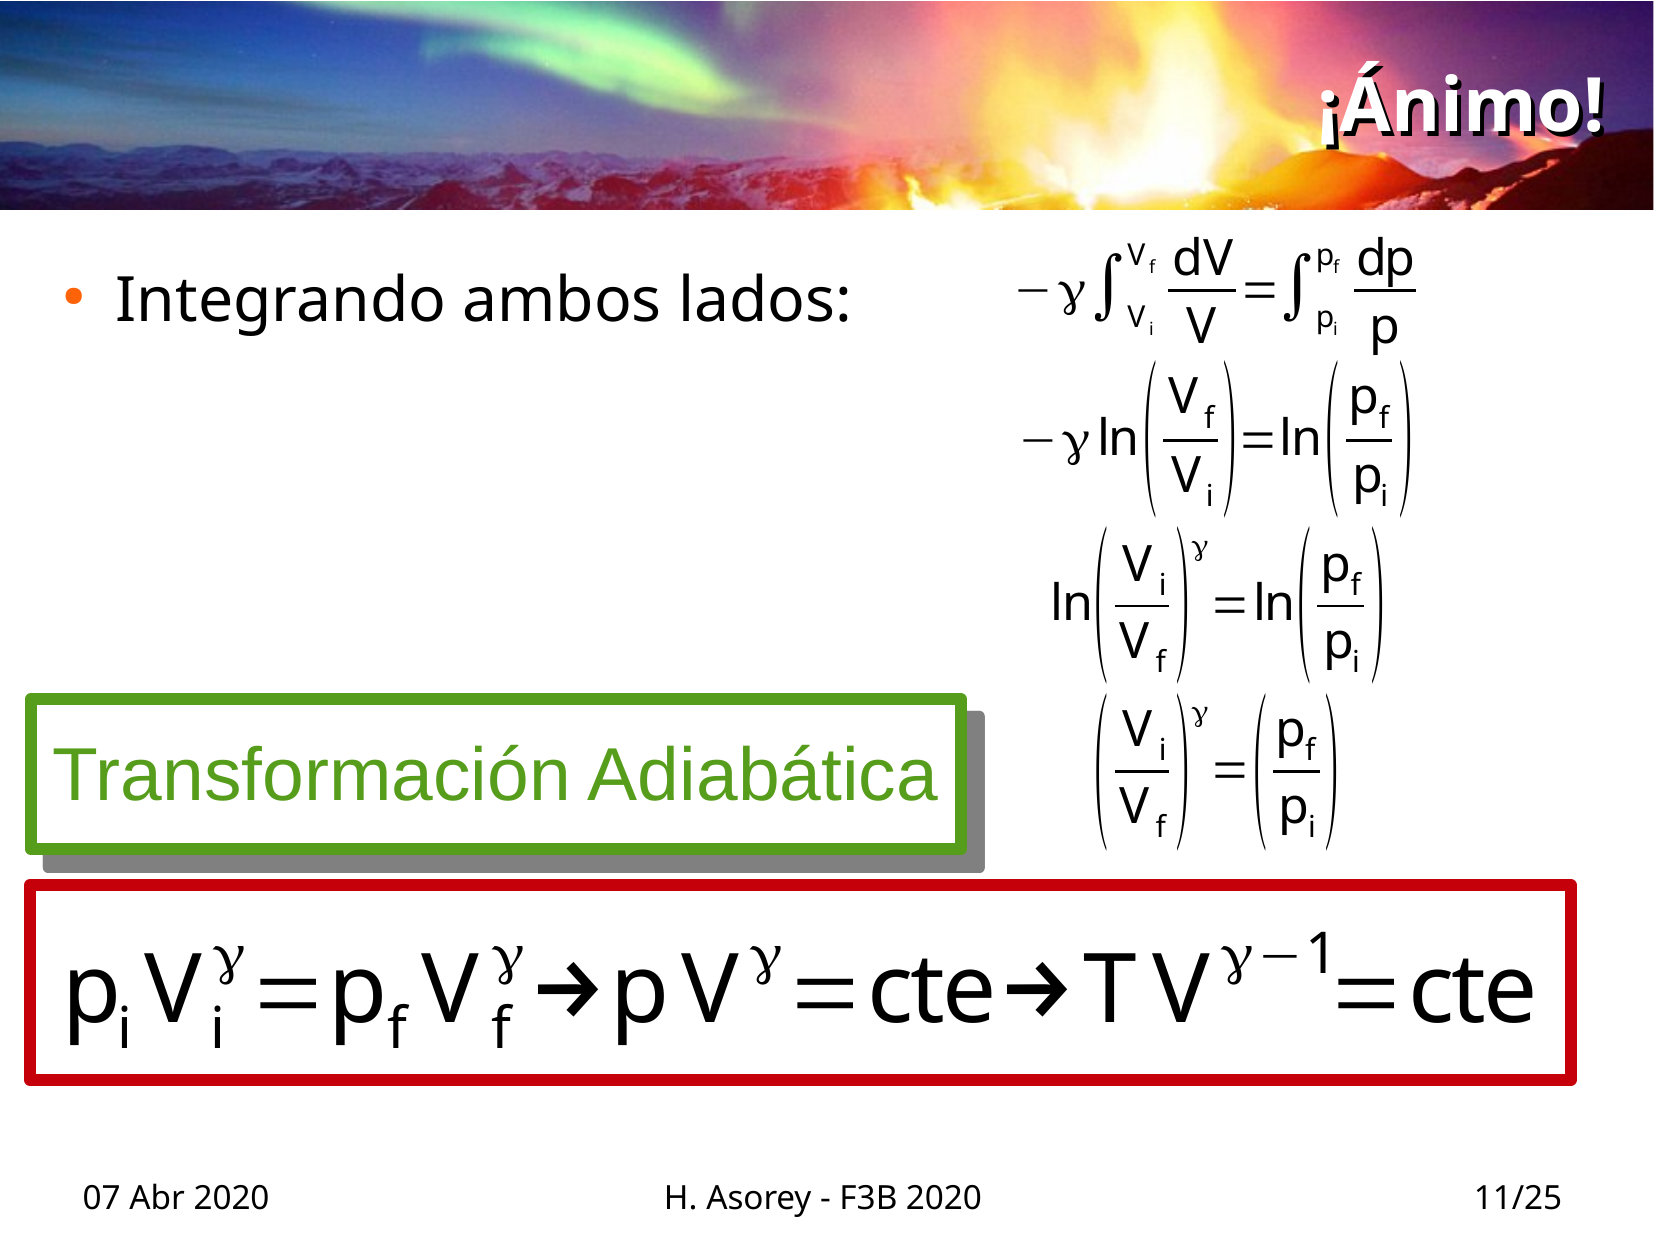

# ¡Ánimo!
Integrando ambos lados:
Transformación Adiabática
07 Abr 2020
H. Asorey - F3B 2020
11